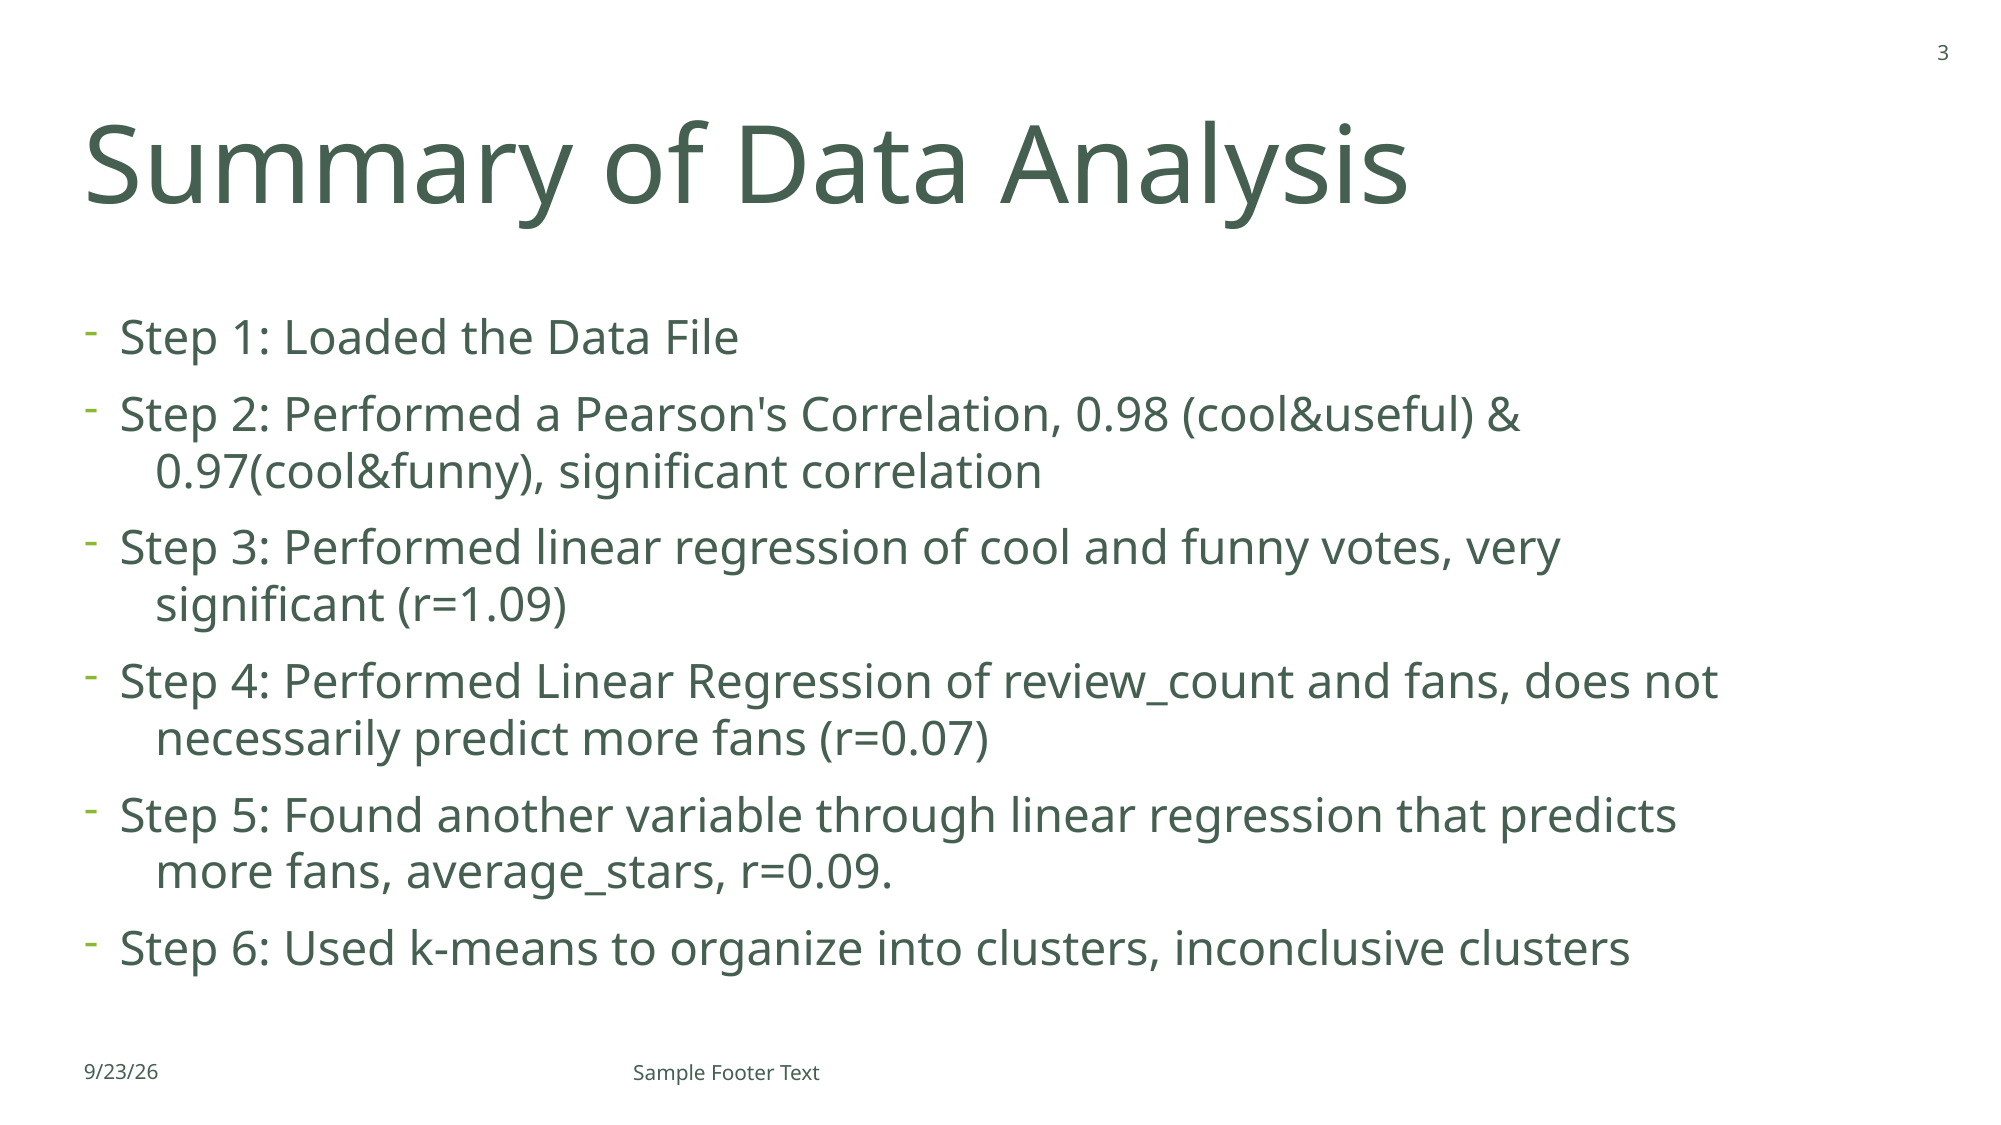

# Summary of Data Analysis
Step 1: Loaded the Data File
Step 2: Performed a Pearson's Correlation, 0.98 (cool&useful) & 0.97(cool&funny), significant correlation
Step 3: Performed linear regression of cool and funny votes, very significant (r=1.09)
Step 4: Performed Linear Regression of review_count and fans, does not necessarily predict more fans (r=0.07)
Step 5: Found another variable through linear regression that predicts more fans, average_stars, r=0.09.
Step 6: Used k-means to organize into clusters, inconclusive clusters
Sample Footer Text